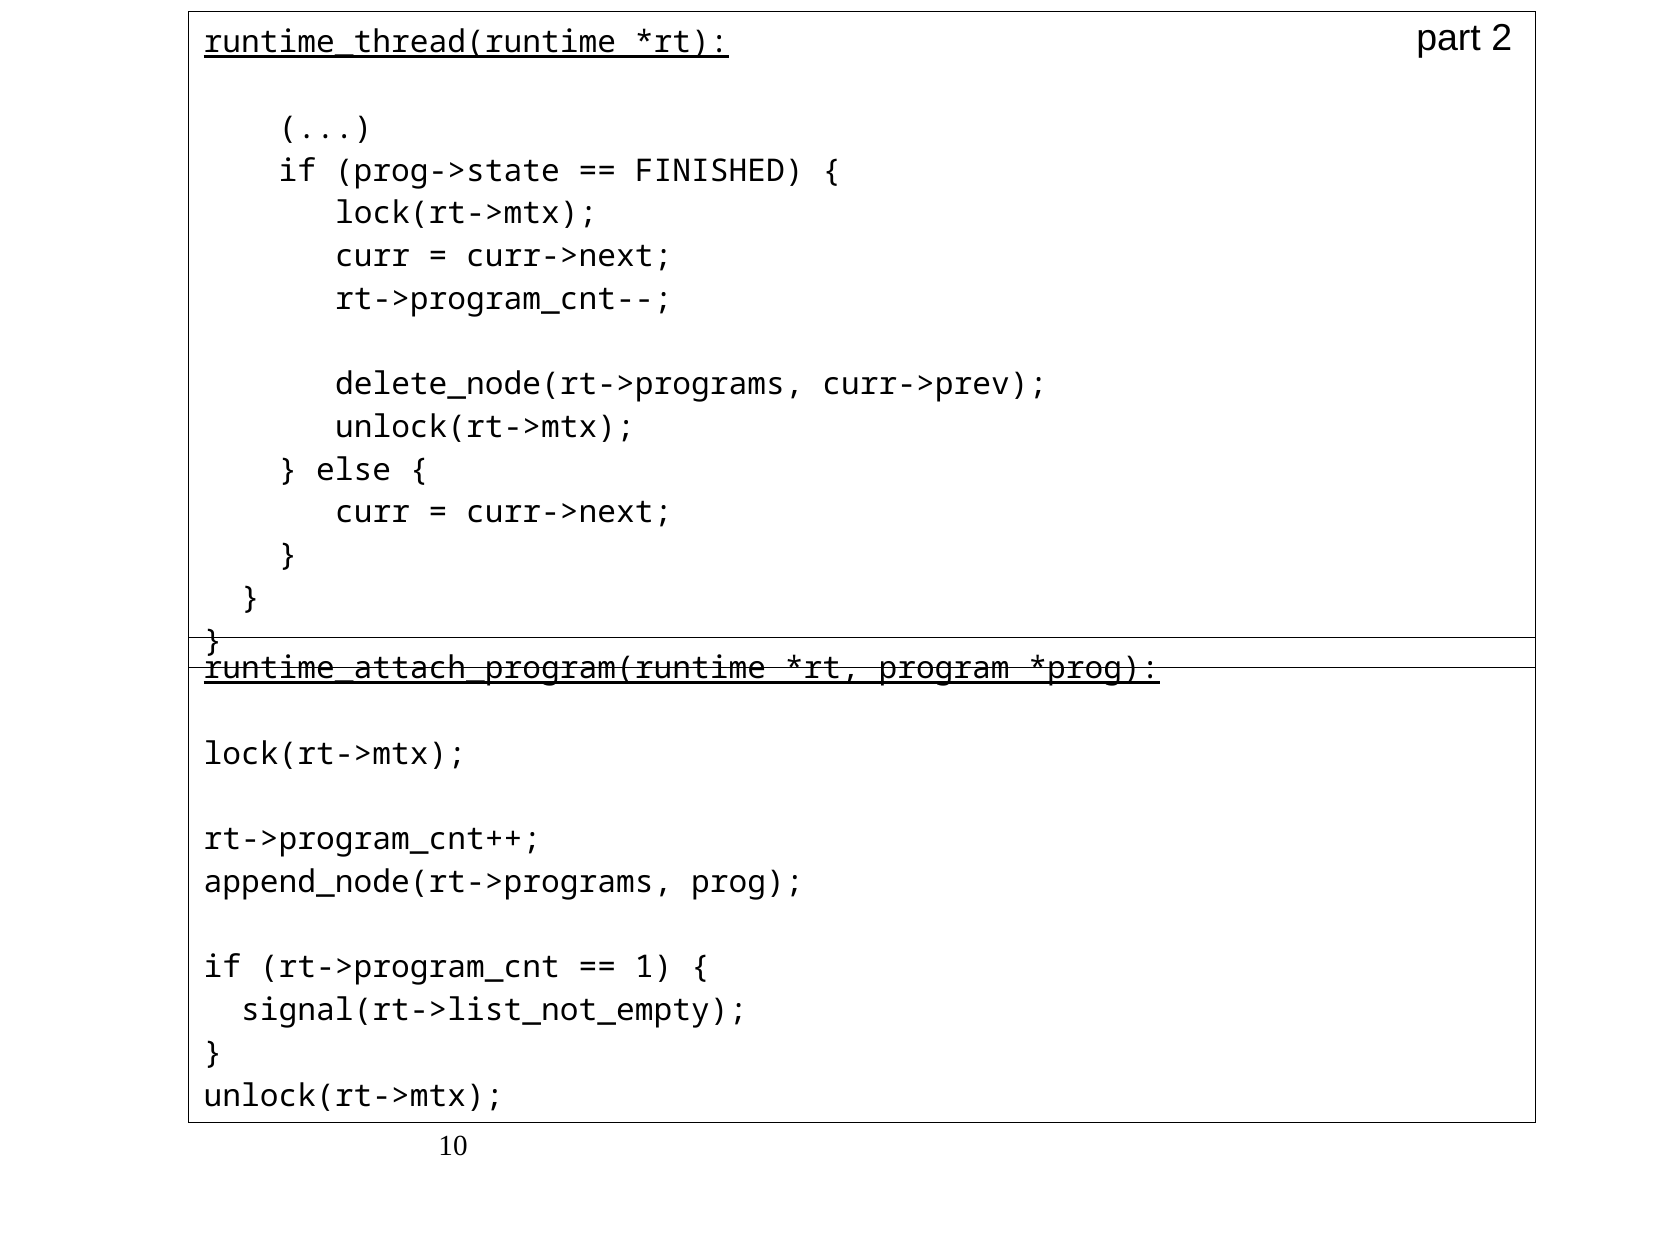

part 2
runtime_thread(runtime *rt):
 (...)
 if (prog->state == FINISHED) {
 lock(rt->mtx);
 curr = curr->next;
 rt->program_cnt--;
 delete_node(rt->programs, curr->prev);
 unlock(rt->mtx);
 } else {
 curr = curr->next;
 }
 }
}
runtime_attach_program(runtime *rt, program *prog):
lock(rt->mtx);
rt->program_cnt++;
append_node(rt->programs, prog);
if (rt->program_cnt == 1) {
 signal(rt->list_not_empty);
}
unlock(rt->mtx);
10